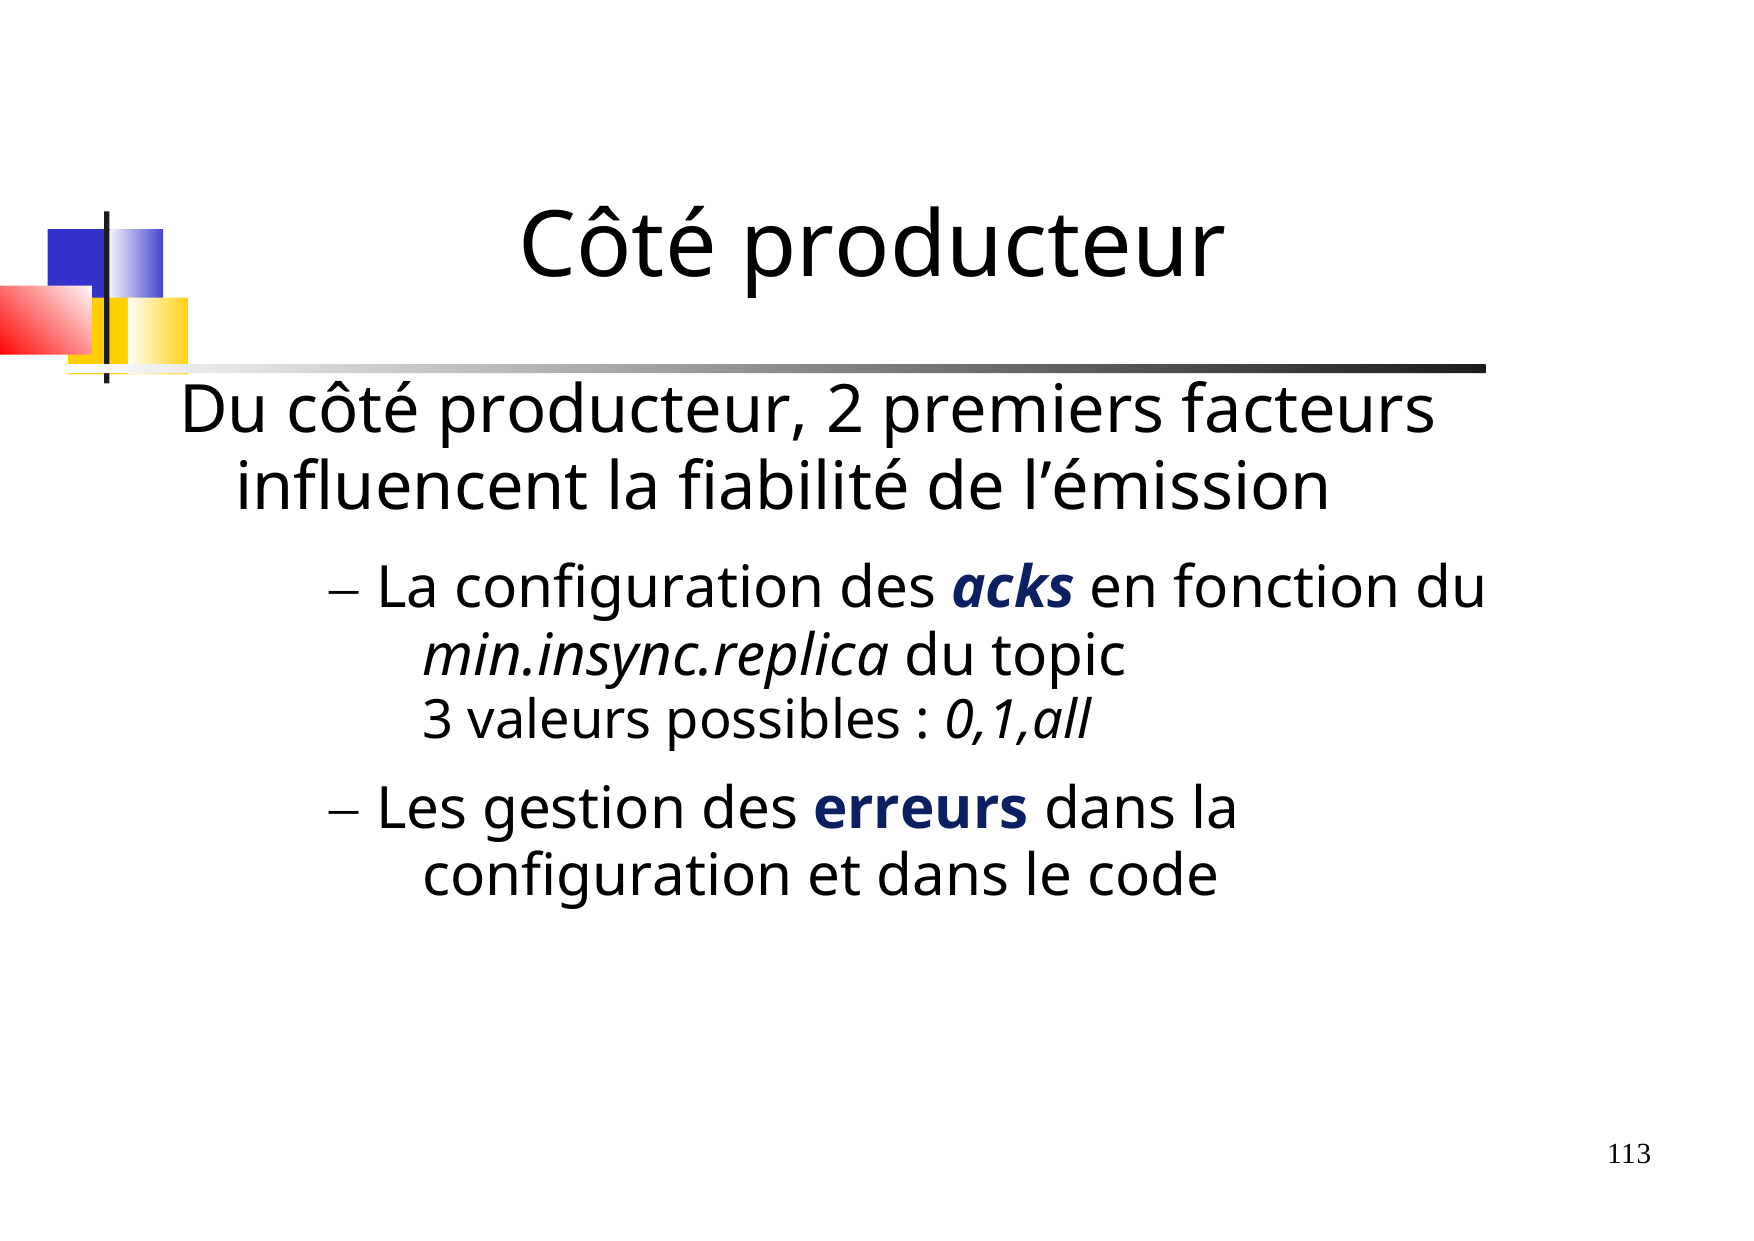

# Côté producteur
Du côté producteur, 2 premiers facteurs influencent la fiabilité de l’émission
La configuration des acks en fonction du min.insync.replica du topic
3 valeurs possibles : 0,1,all
Les gestion des erreurs dans la configuration et dans le code